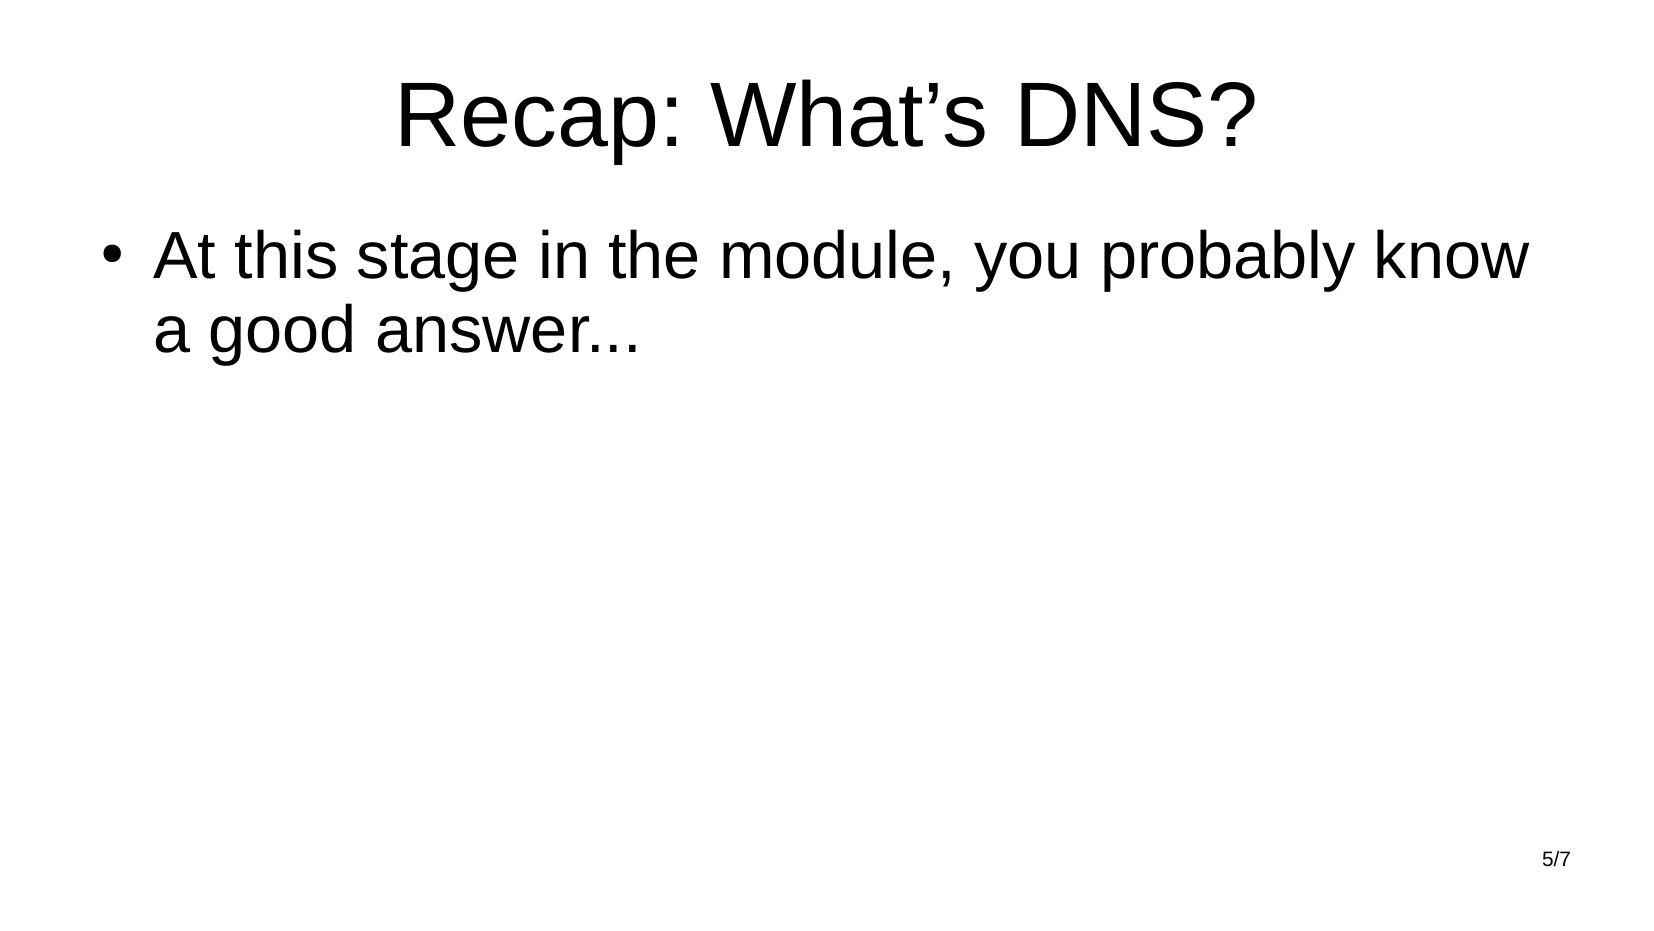

# Recap: What’s DNS?
At this stage in the module, you probably know a good answer...
5